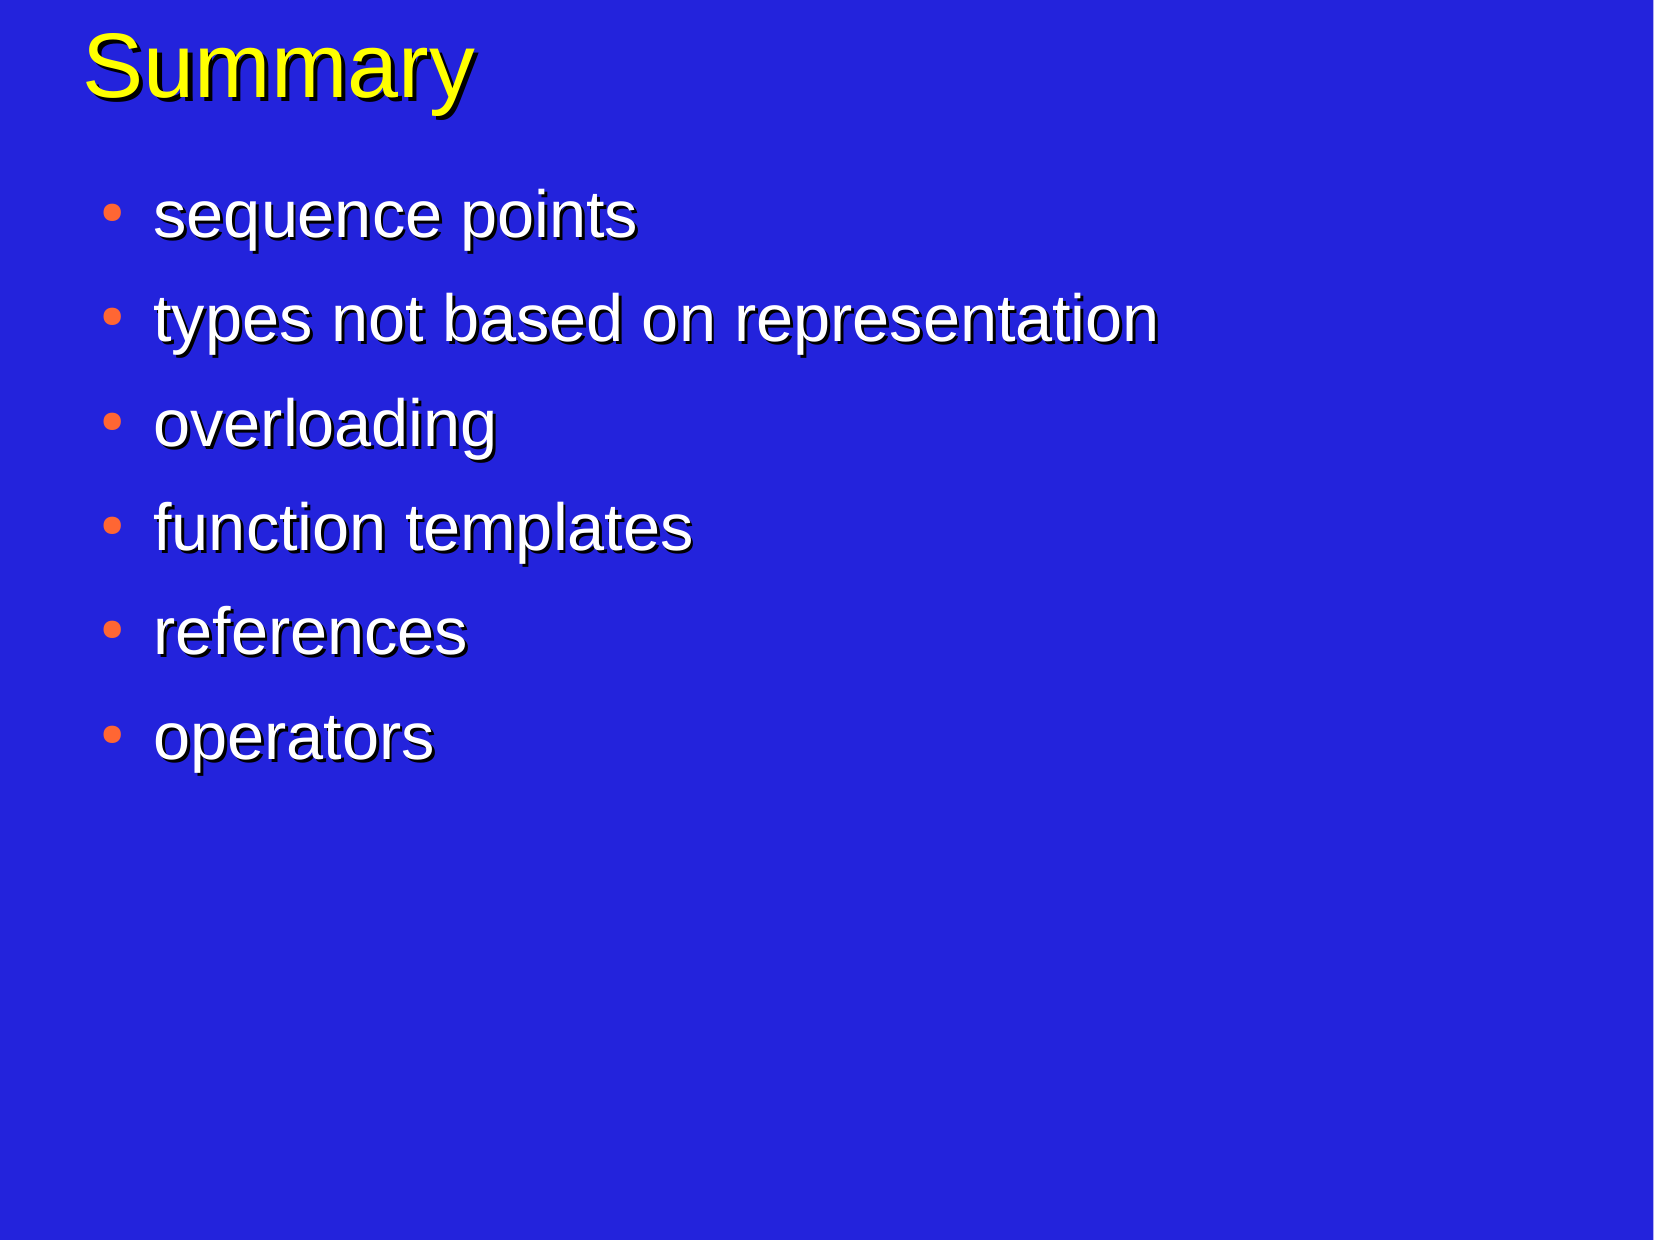

# Summary
sequence points
types not based on representation
overloading
function templates
references
operators